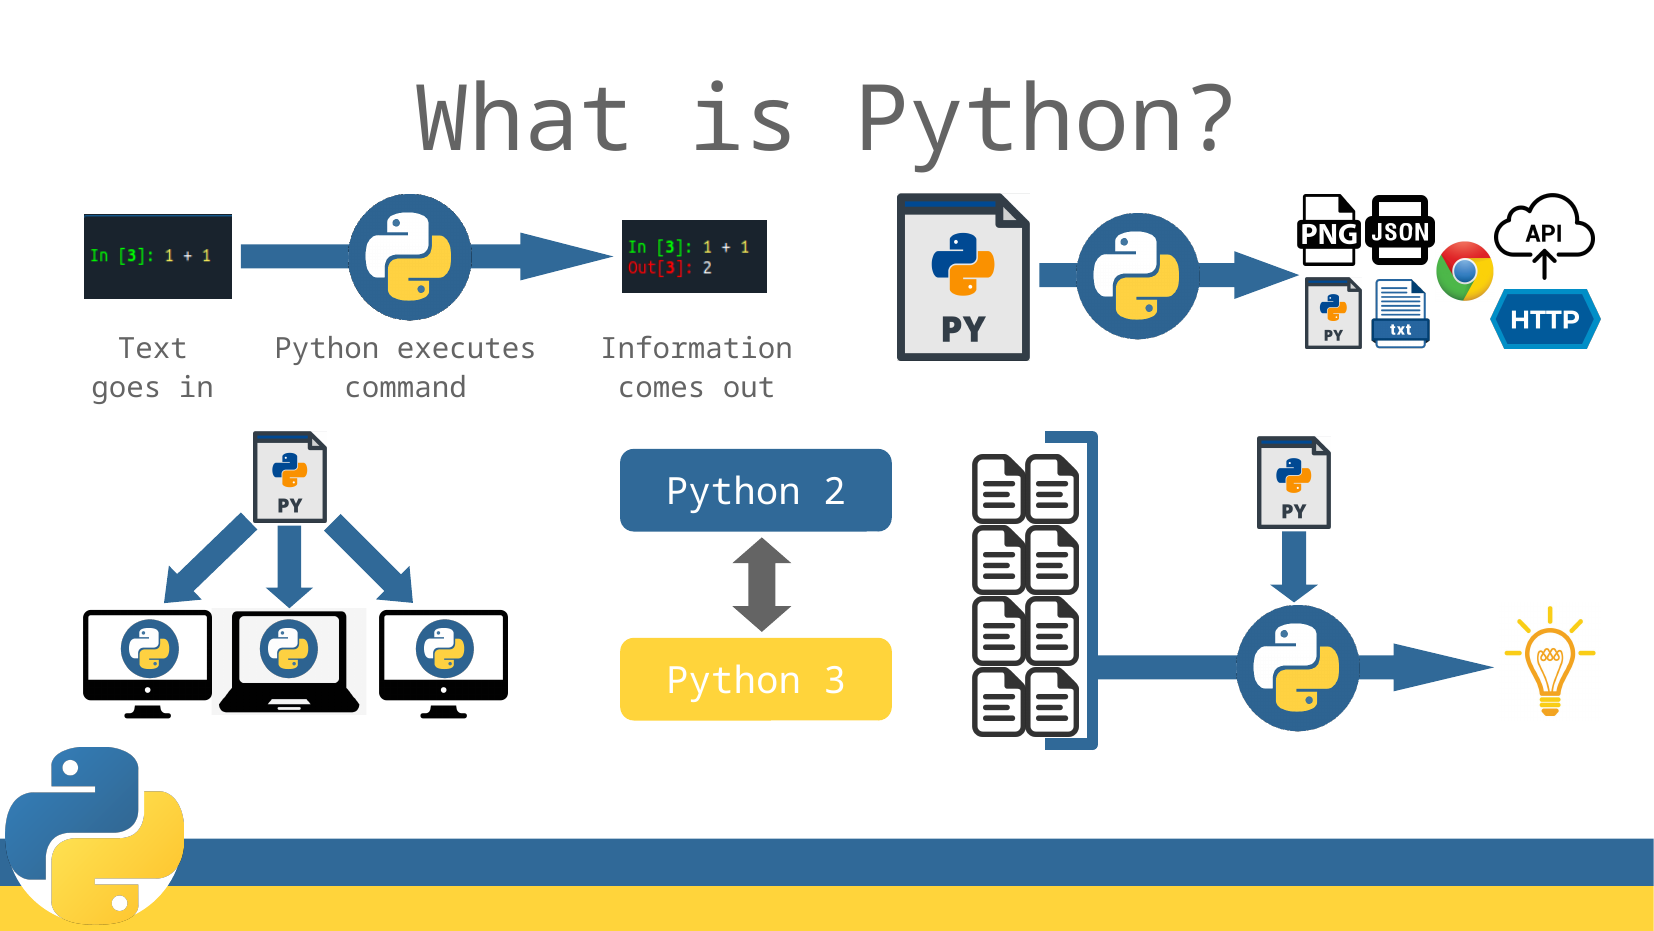

# What is Python?
Python executes command
Information comes out
Text goes in
Python 2
Python 3